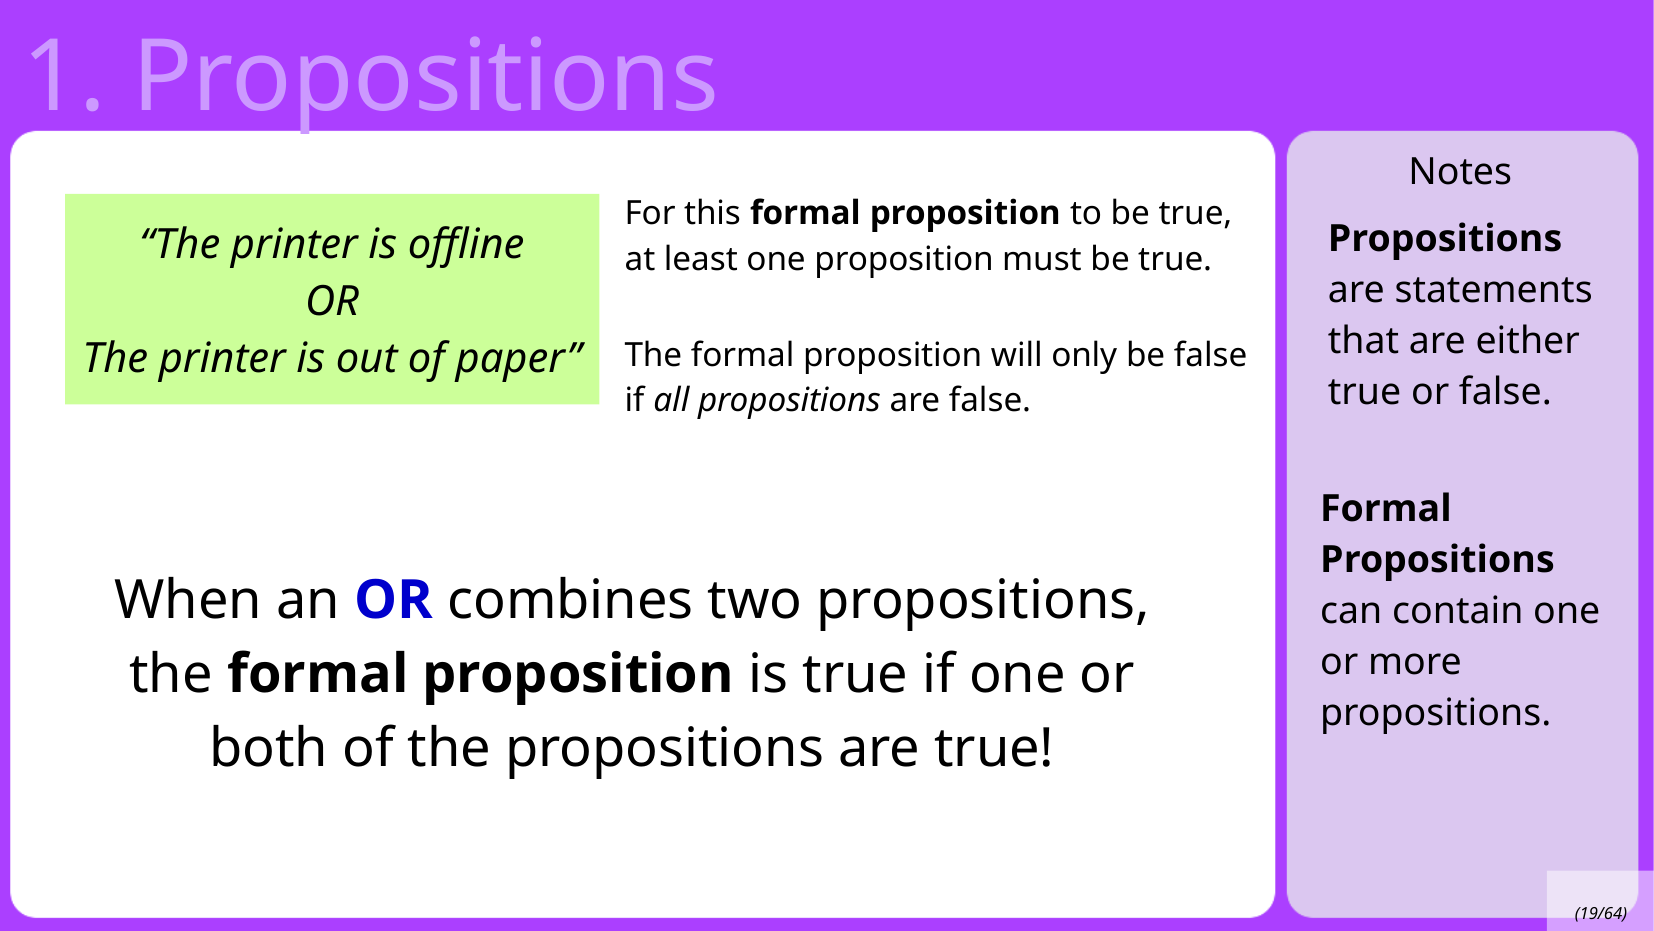

# 1. Propositions
Notes
For this formal proposition to be true, at least one proposition must be true.
The formal proposition will only be false if all propositions are false.
“The printer is offline
OR
The printer is out of paper”
Propositions
are statements that are either true or false.
Formal Propositions
can contain one or more propositions.
When an OR combines two propositions, the formal proposition is true if one or both of the propositions are true!